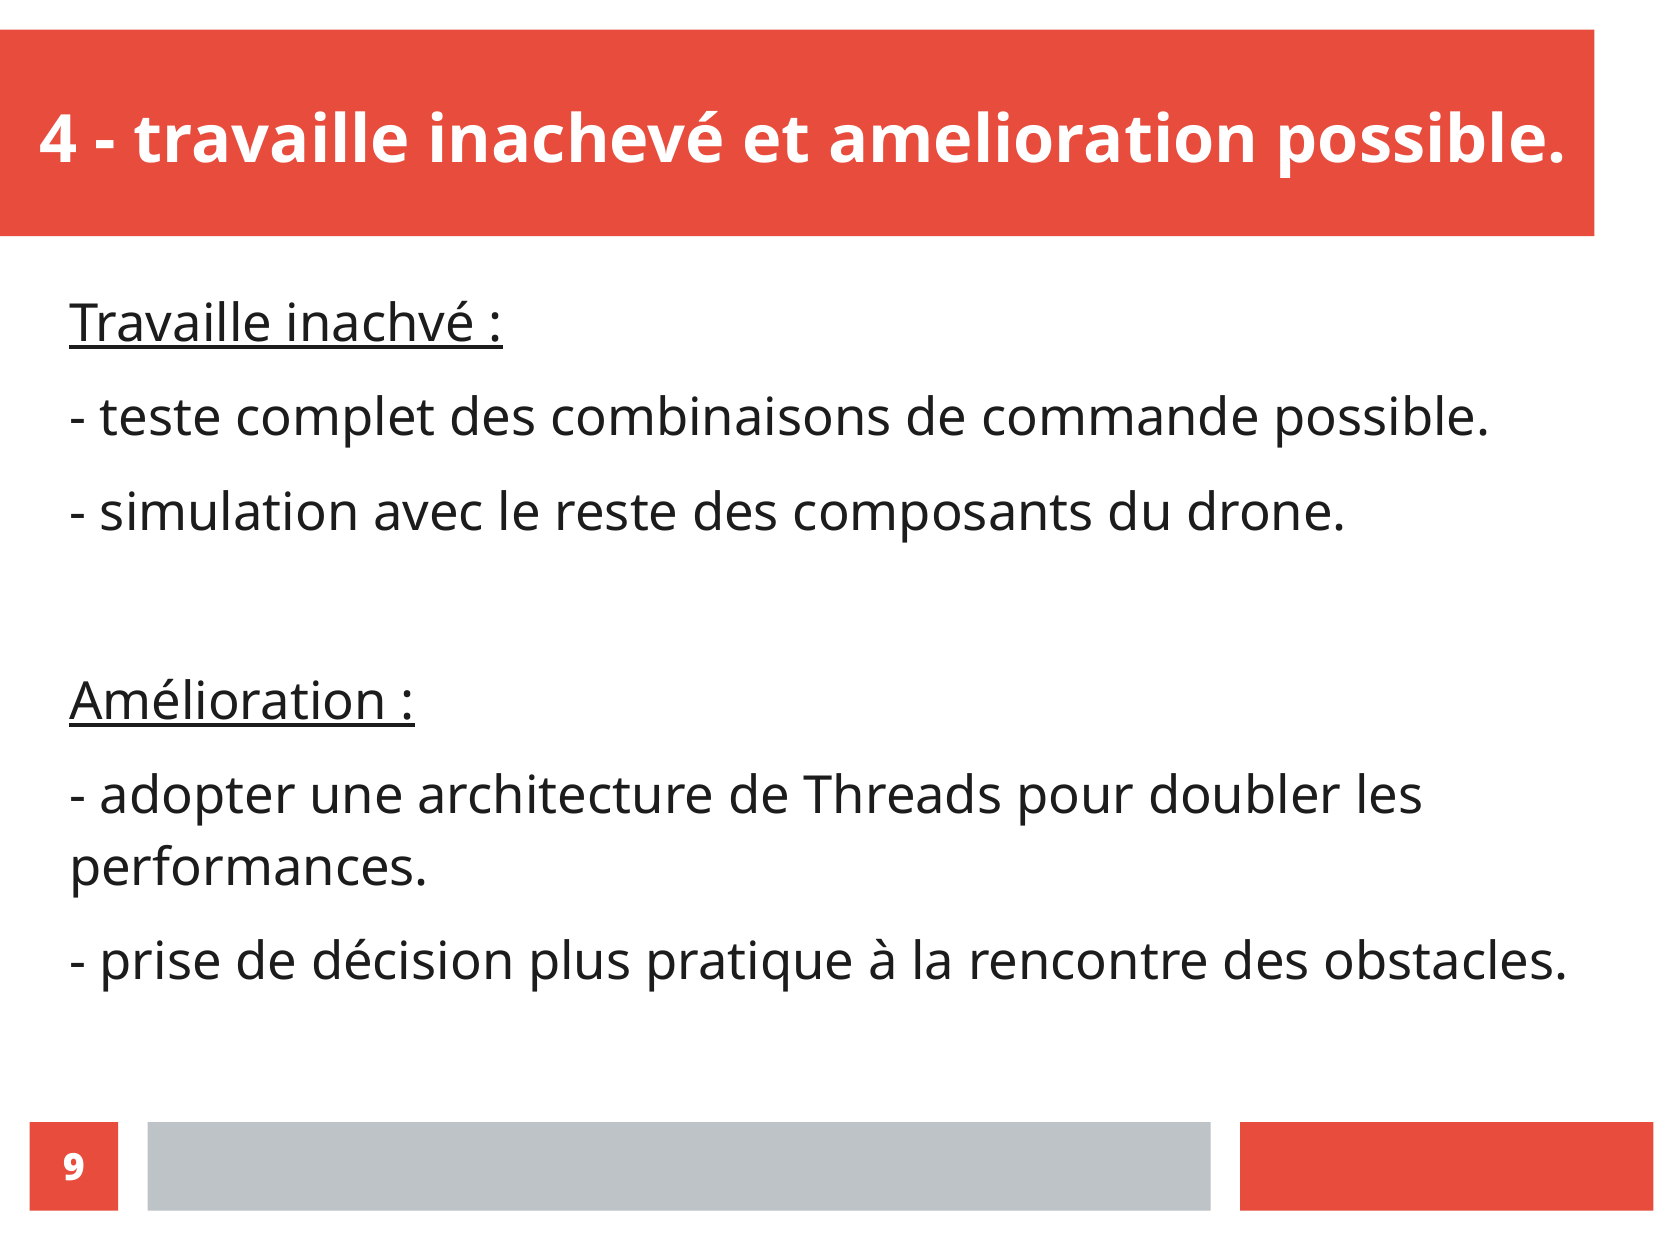

# 4 - travaille inachevé et amelioration possible.
Travaille inachvé :
- teste complet des combinaisons de commande possible.
- simulation avec le reste des composants du drone.
Amélioration :
- adopter une architecture de Threads pour doubler les performances.
- prise de décision plus pratique à la rencontre des obstacles.
9